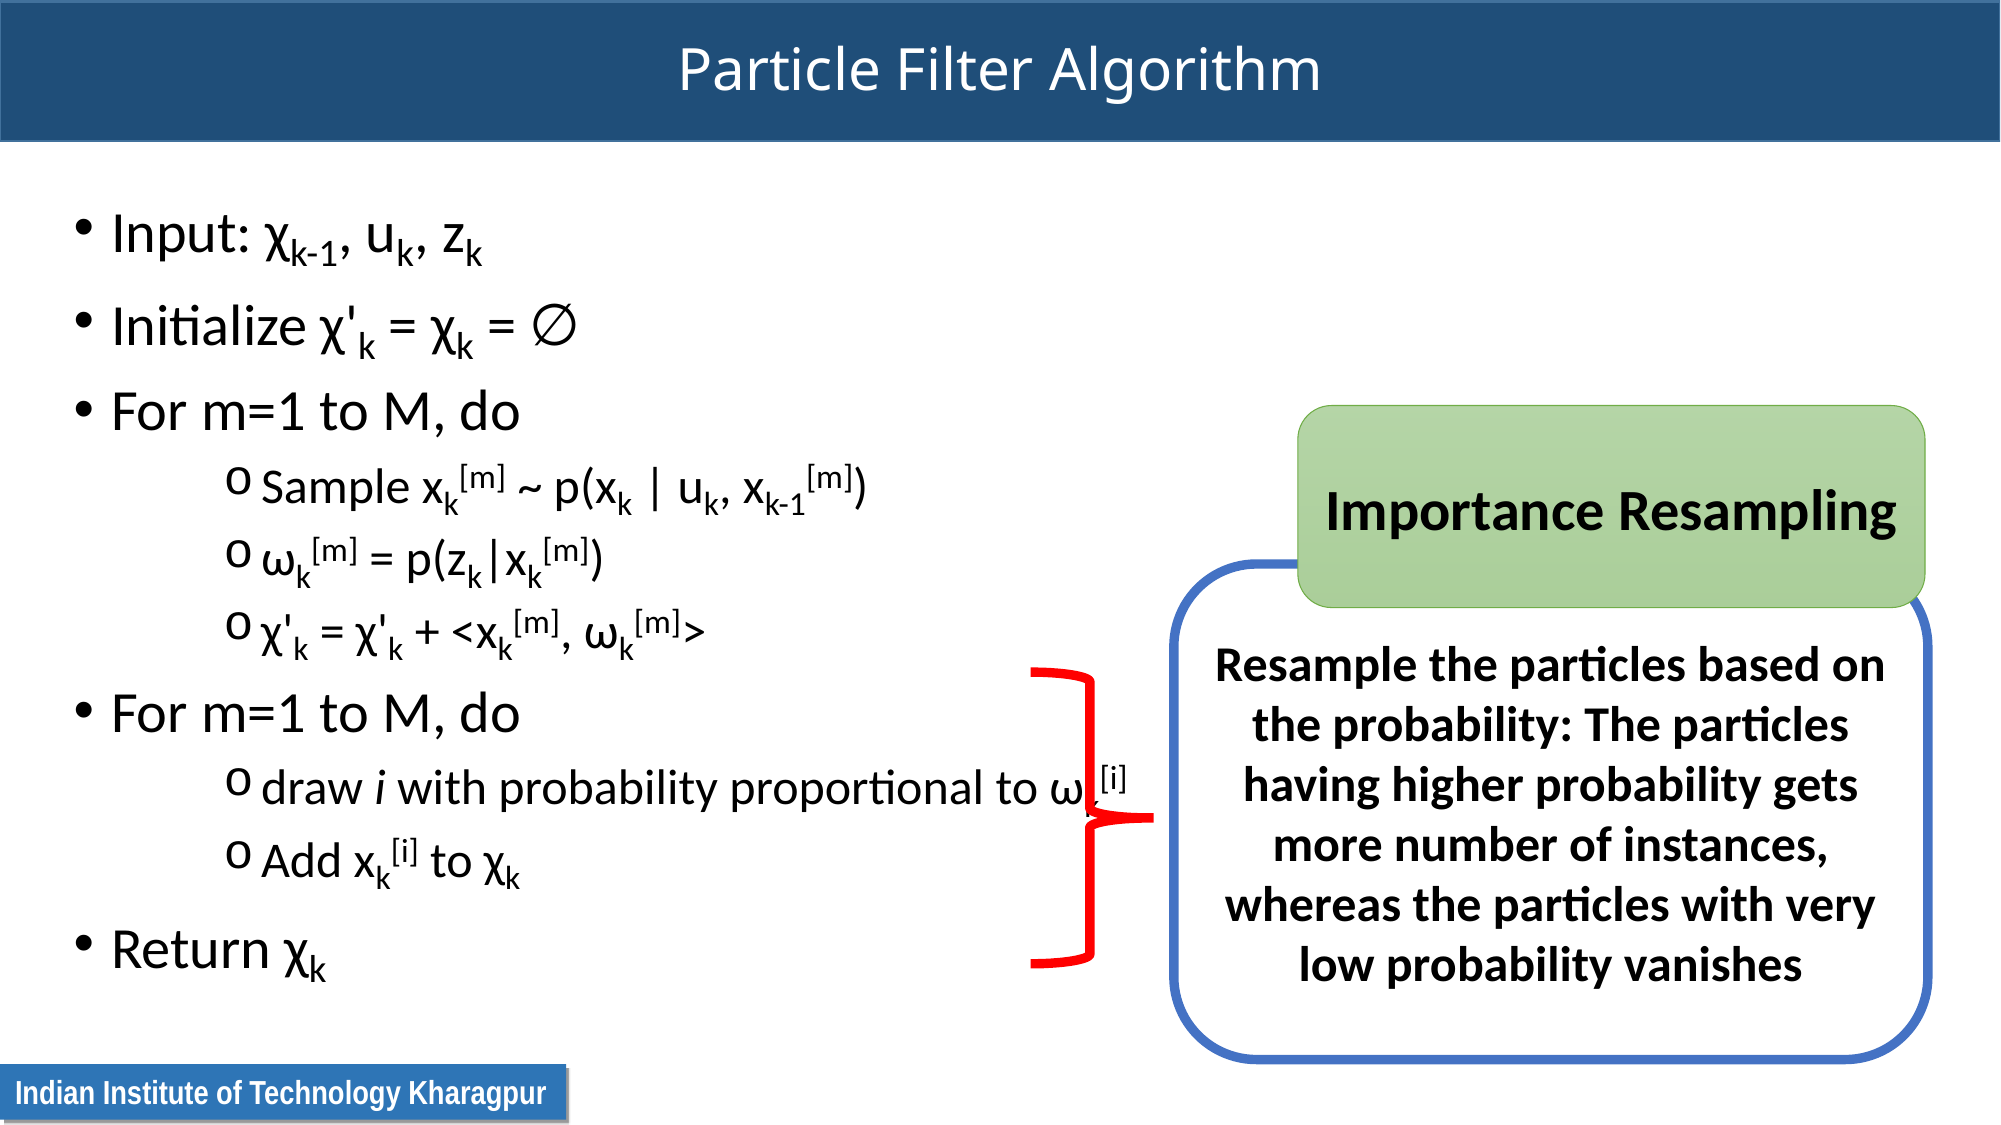

Particle Filter Algorithm
# Input: χk-1, uk, zk
Initialize χ'k = χk = ∅
For m=1 to M, do
Sample xk[m] ~ p(xk | uk, xk-1[m])
ωk[m] = p(zk|xk[m])
χ'k = χ'k + <xk[m], ωk[m]>
For m=1 to M, do
draw i with probability proportional to ωk[i]
Add xk[i] to χk
Return χk
Importance Resampling
Resample the particles based on the probability: The particles having higher probability gets more number of instances, whereas the particles with very low probability vanishes